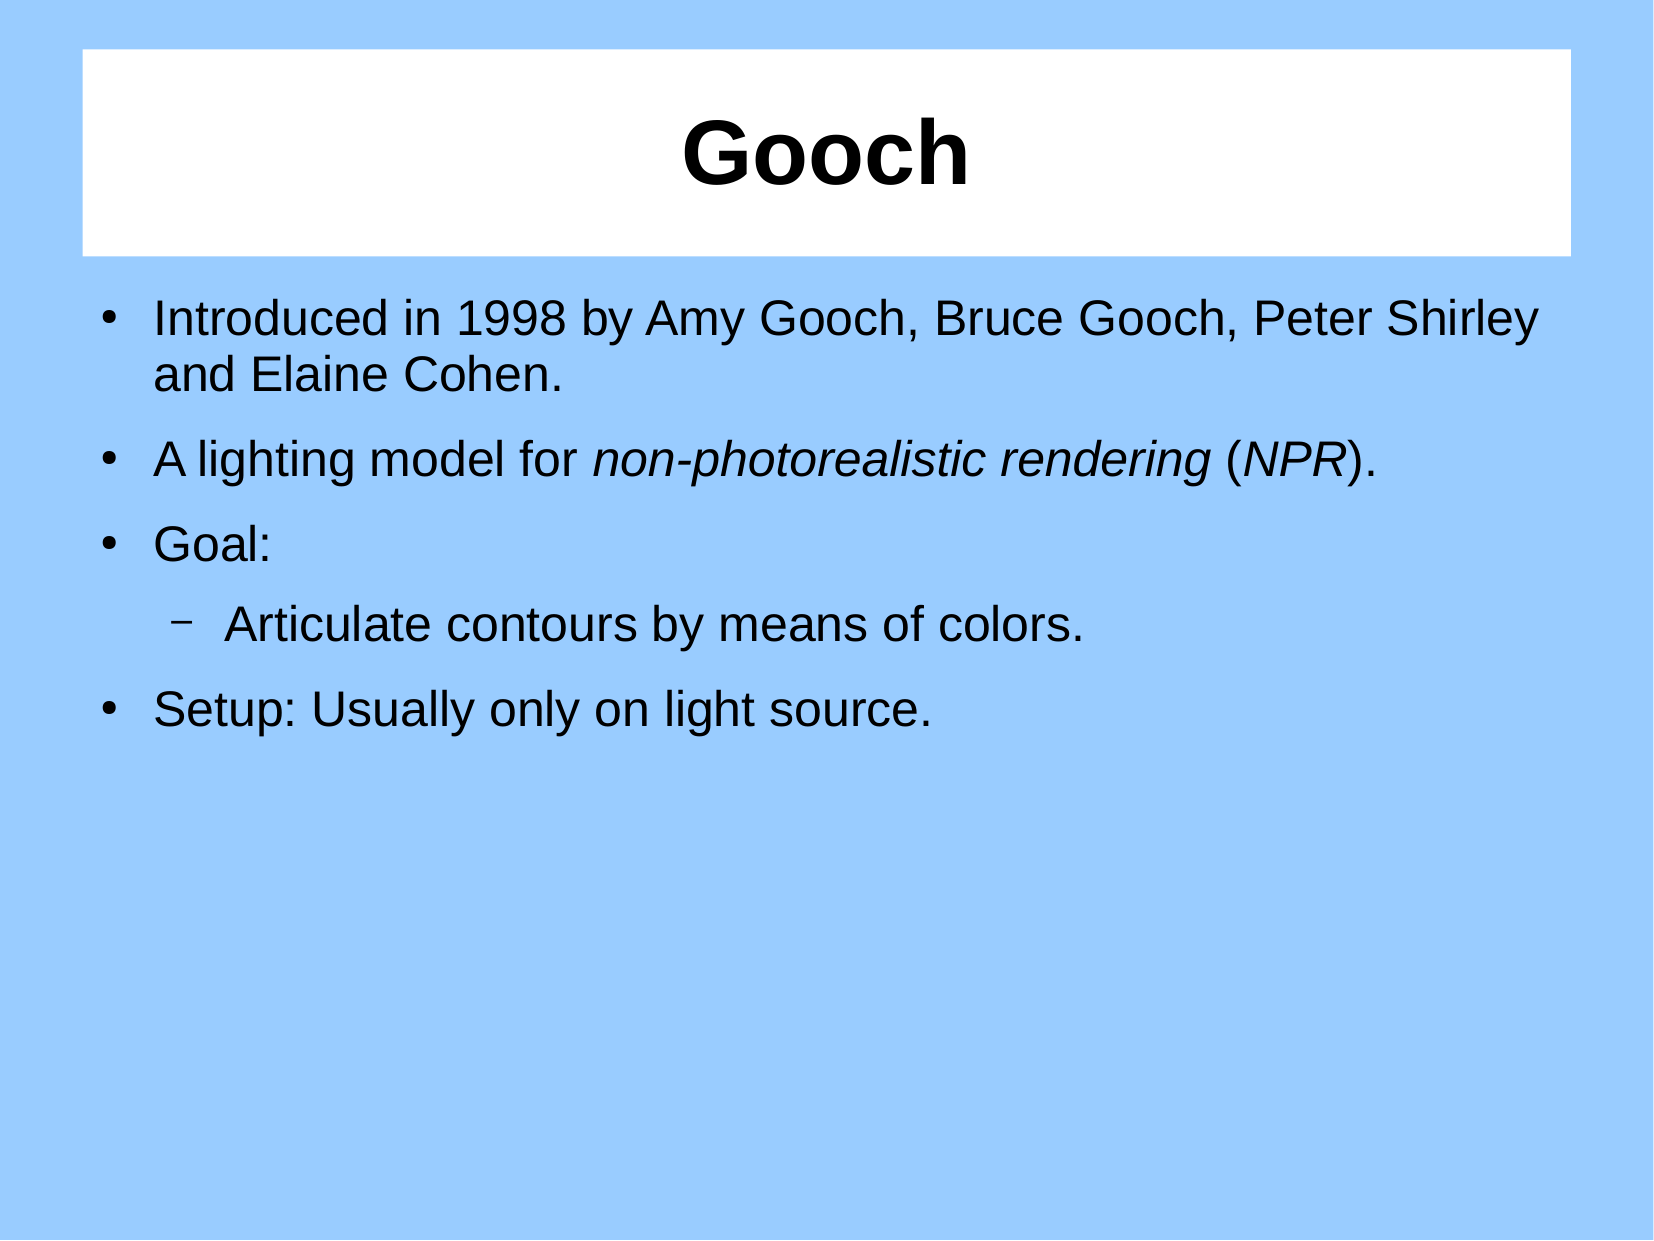

# Gooch
Introduced in 1998 by Amy Gooch, Bruce Gooch, Peter Shirley and Elaine Cohen.
A lighting model for non-photorealistic rendering (NPR).
Goal:
Articulate contours by means of colors.
Setup: Usually only on light source.